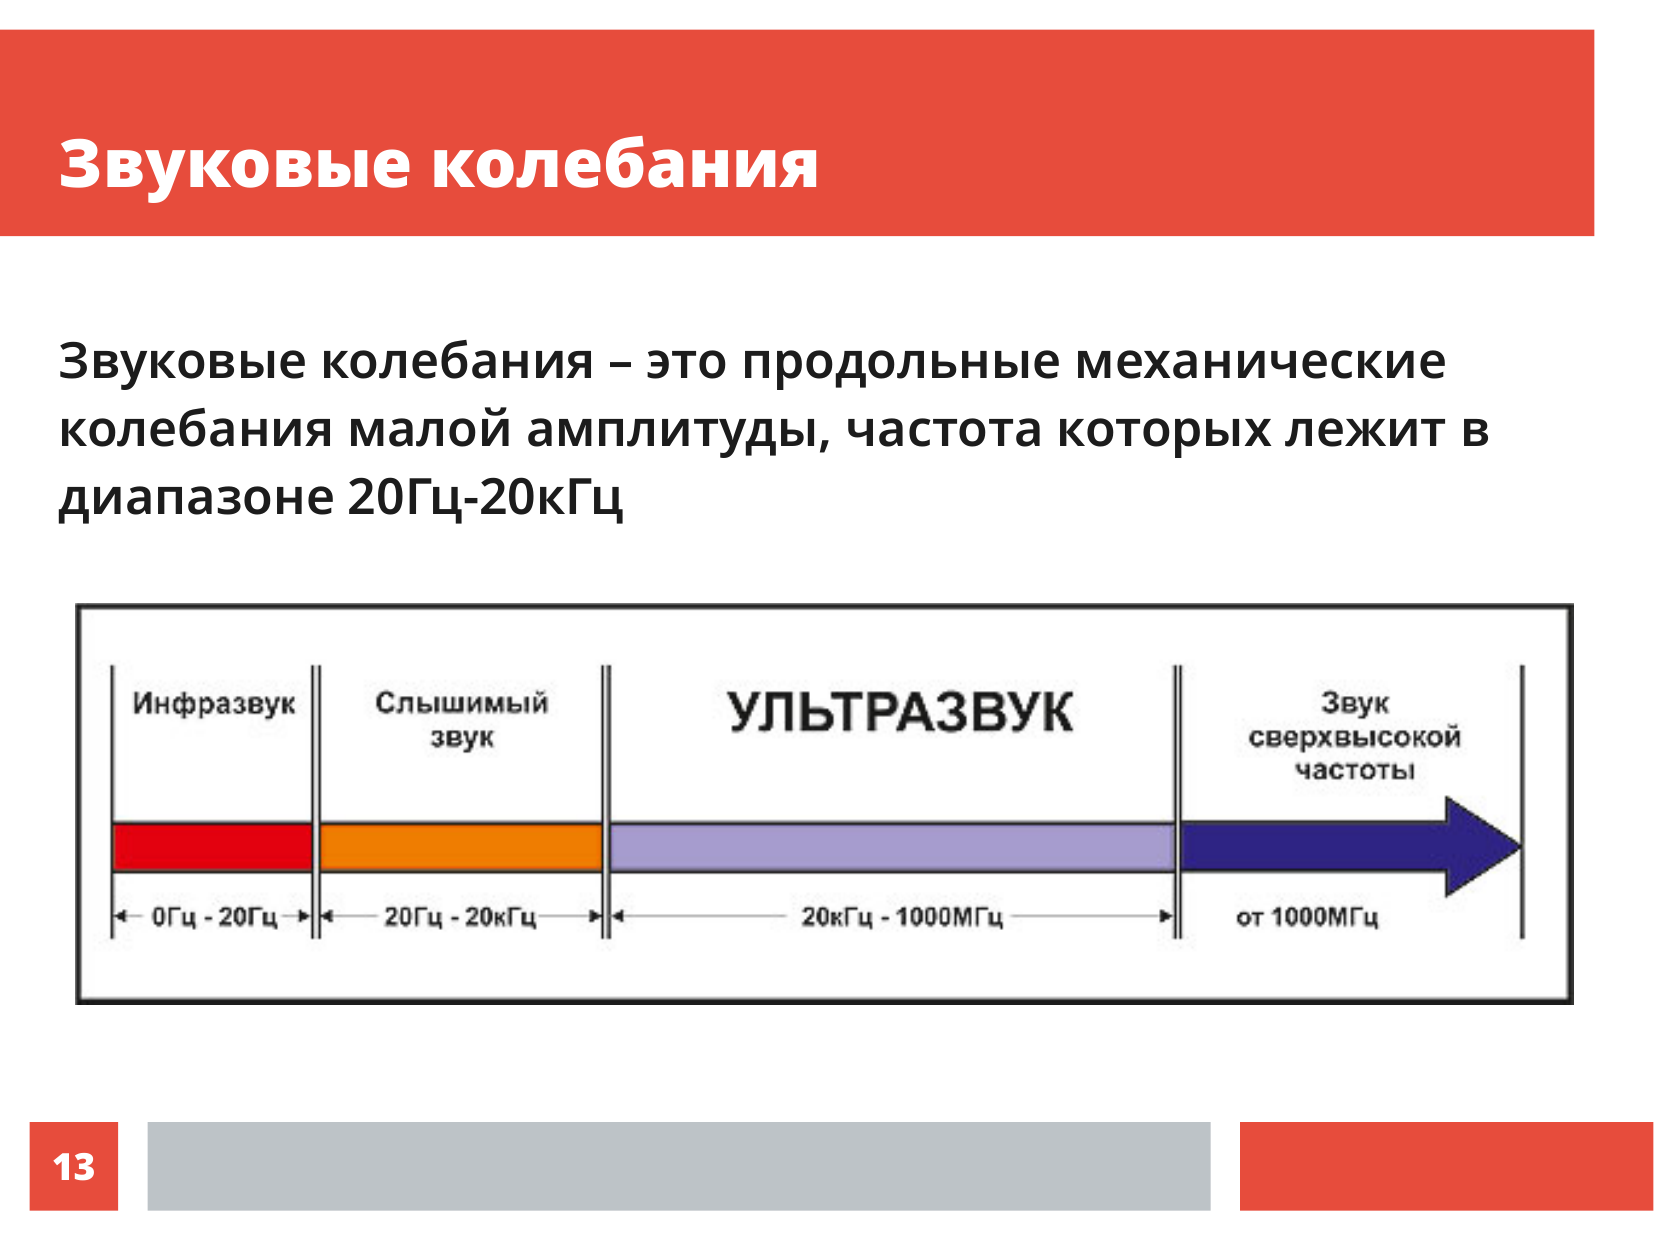

# Звуковые колебания
Звуковые колебания – это продольные механические колебания малой амплитуды, частота которых лежит в диапазоне 20Гц-20кГц
13